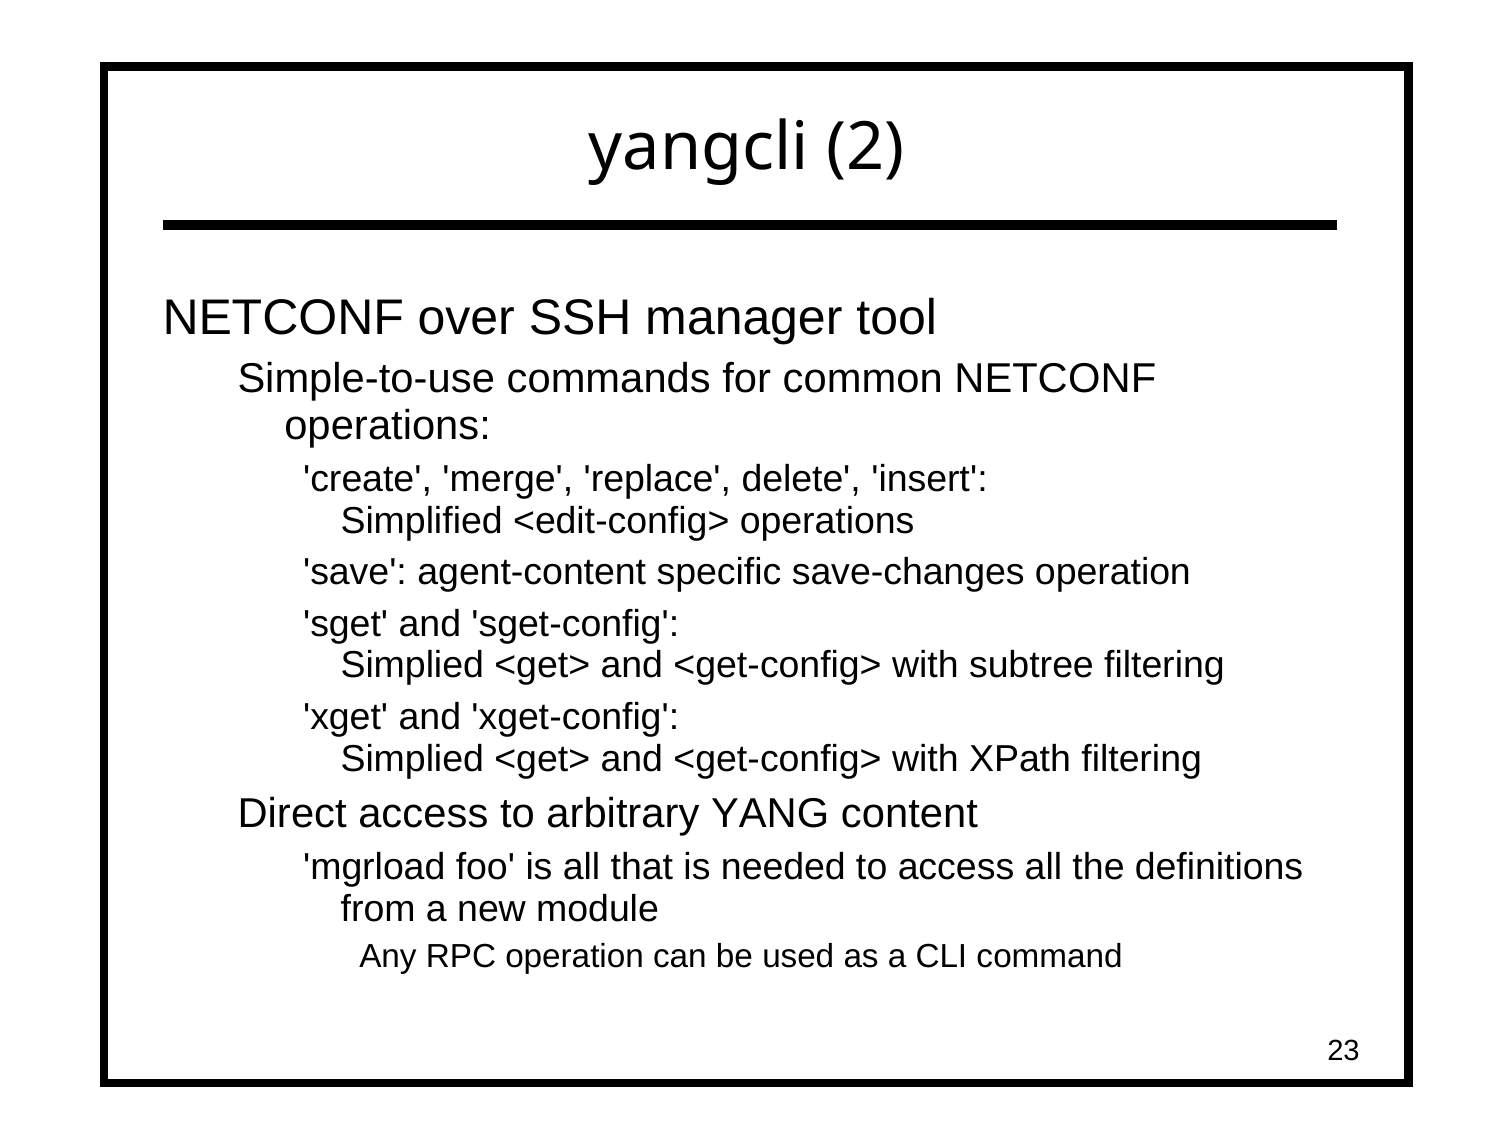

# yangcli (2)
NETCONF over SSH manager tool
Simple-to-use commands for common NETCONF operations:
'create', 'merge', 'replace', delete', 'insert':
Simplified <edit-config> operations
'save': agent-content specific save-changes operation
'sget' and 'sget-config':
Simplied <get> and <get-config> with subtree filtering
'xget' and 'xget-config':
Simplied <get> and <get-config> with XPath filtering
Direct access to arbitrary YANG content
'mgrload foo' is all that is needed to access all the definitions from a new module
Any RPC operation can be used as a CLI command
23